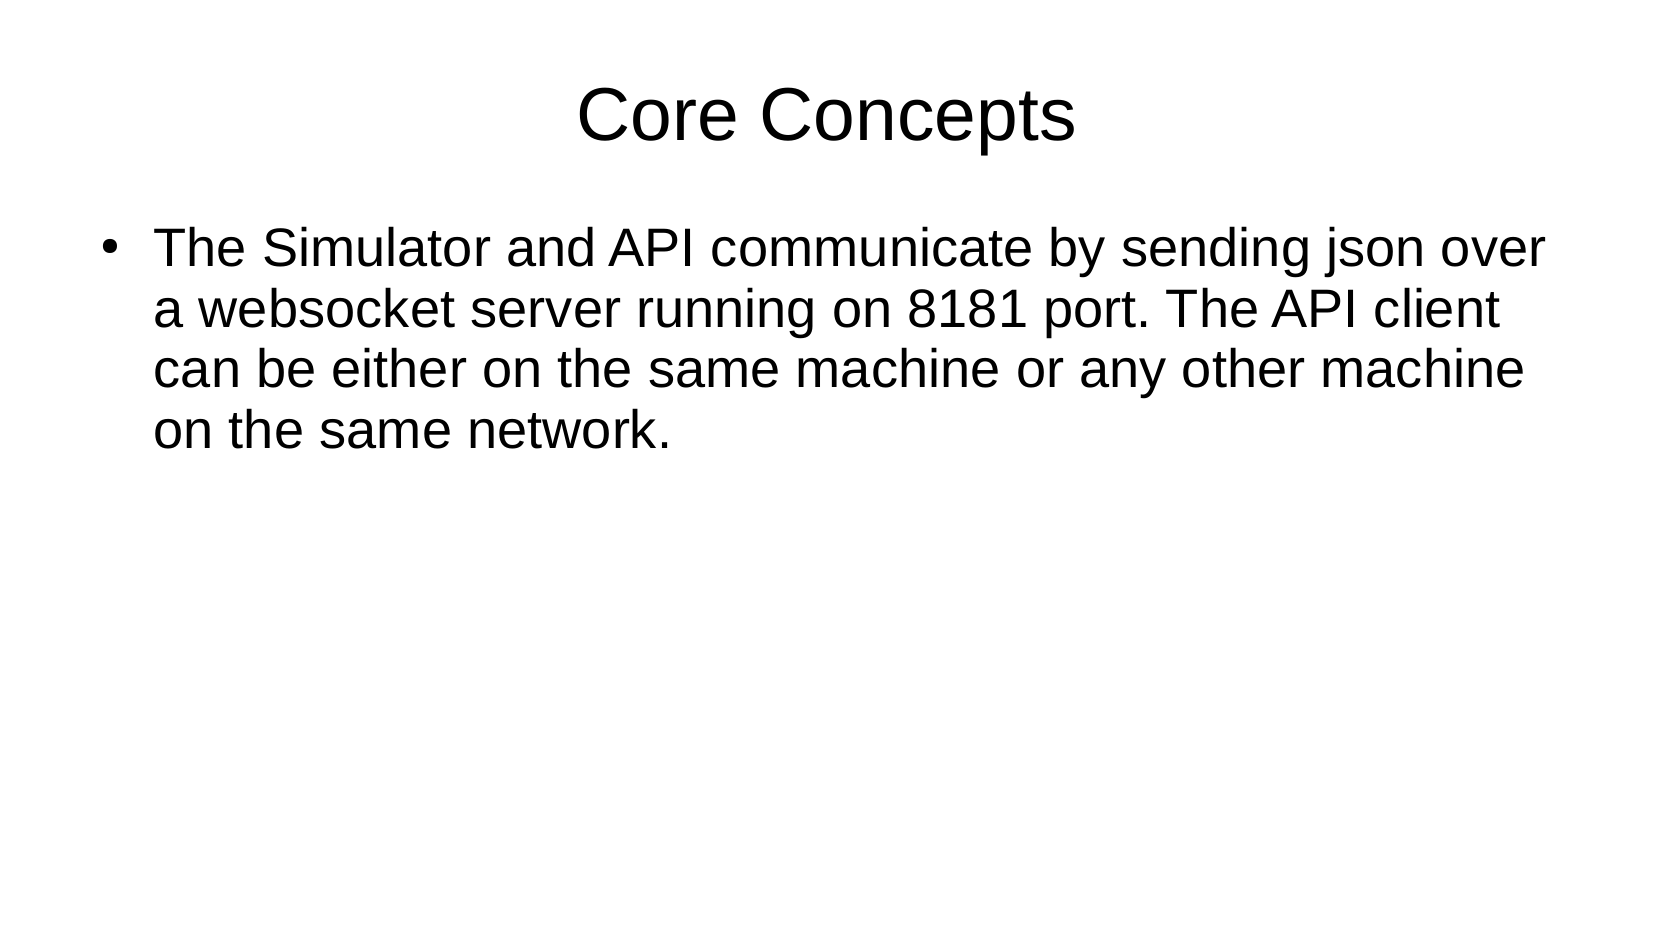

# Core Concepts
The Simulator and API communicate by sending json over a websocket server running on 8181 port. The API client can be either on the same machine or any other machine on the same network.